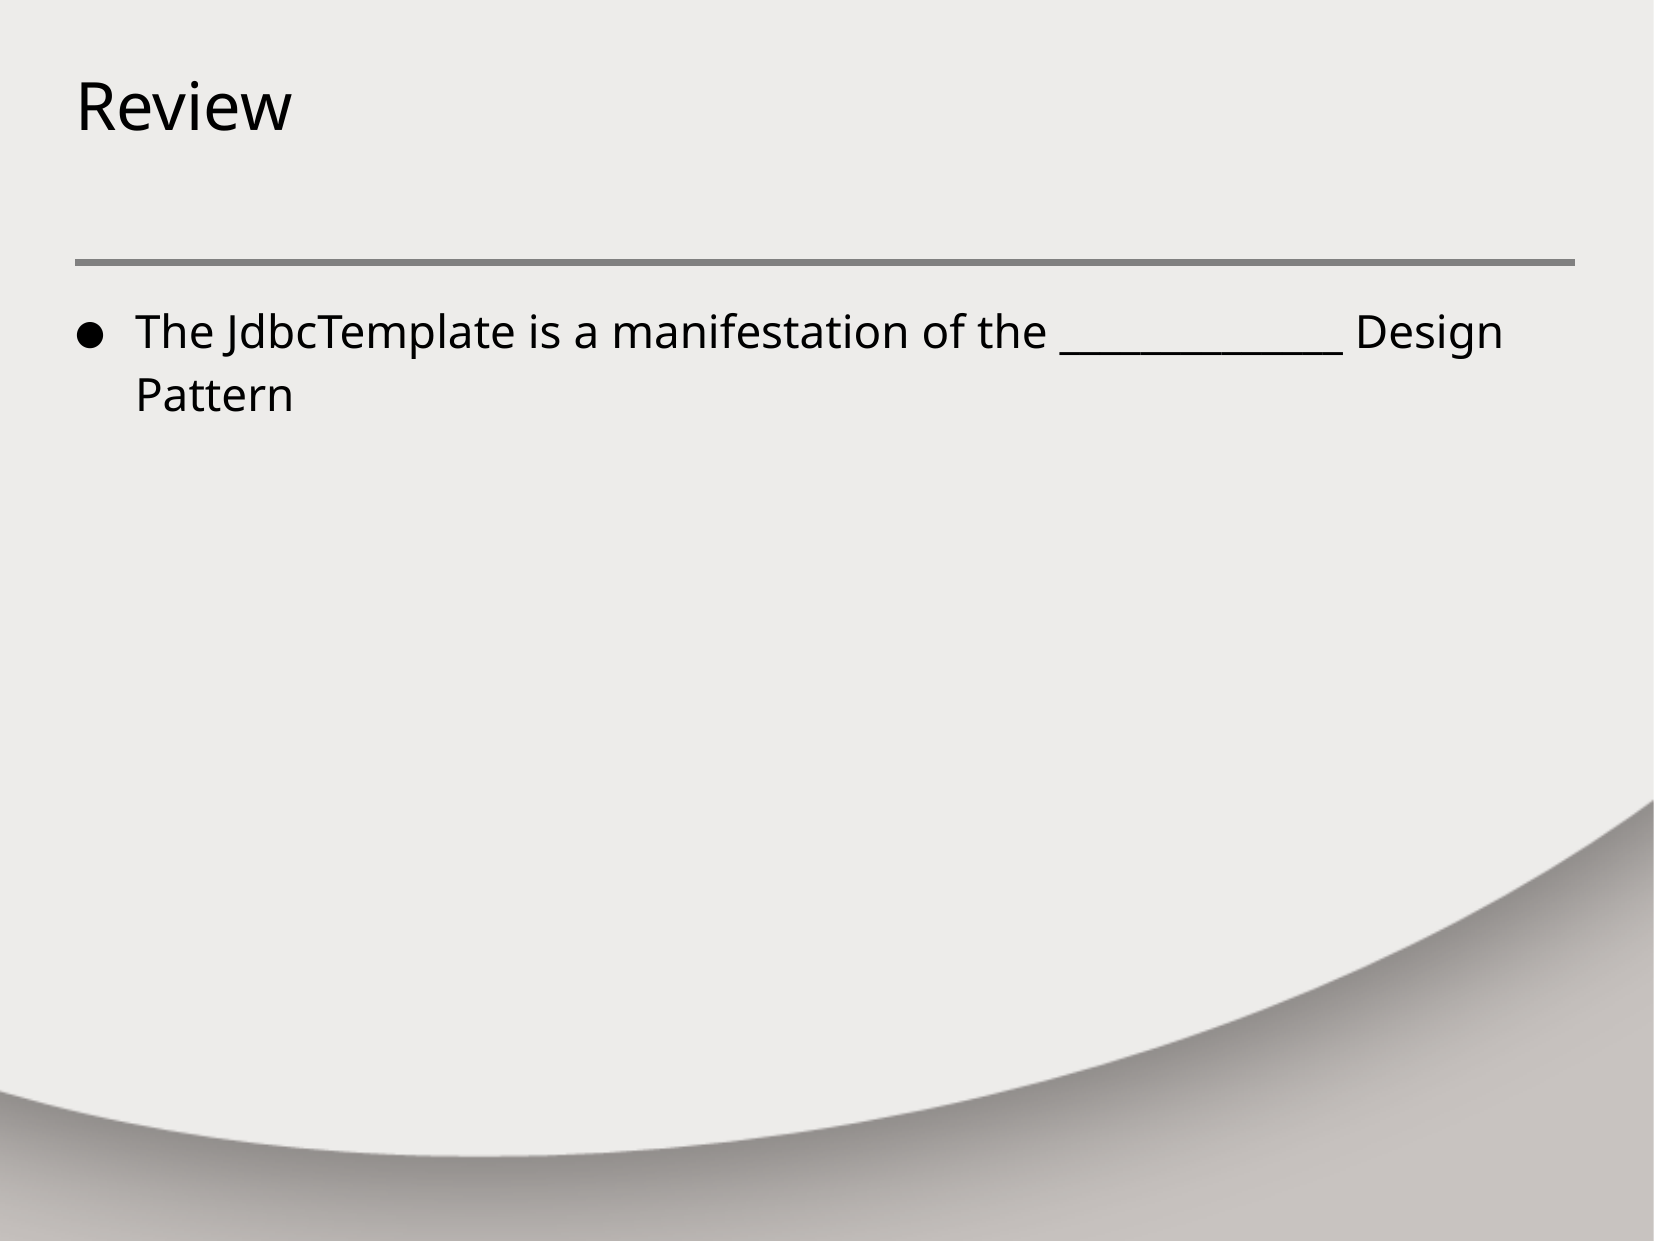

# Review
The JdbcTemplate is a manifestation of the ______________ Design Pattern